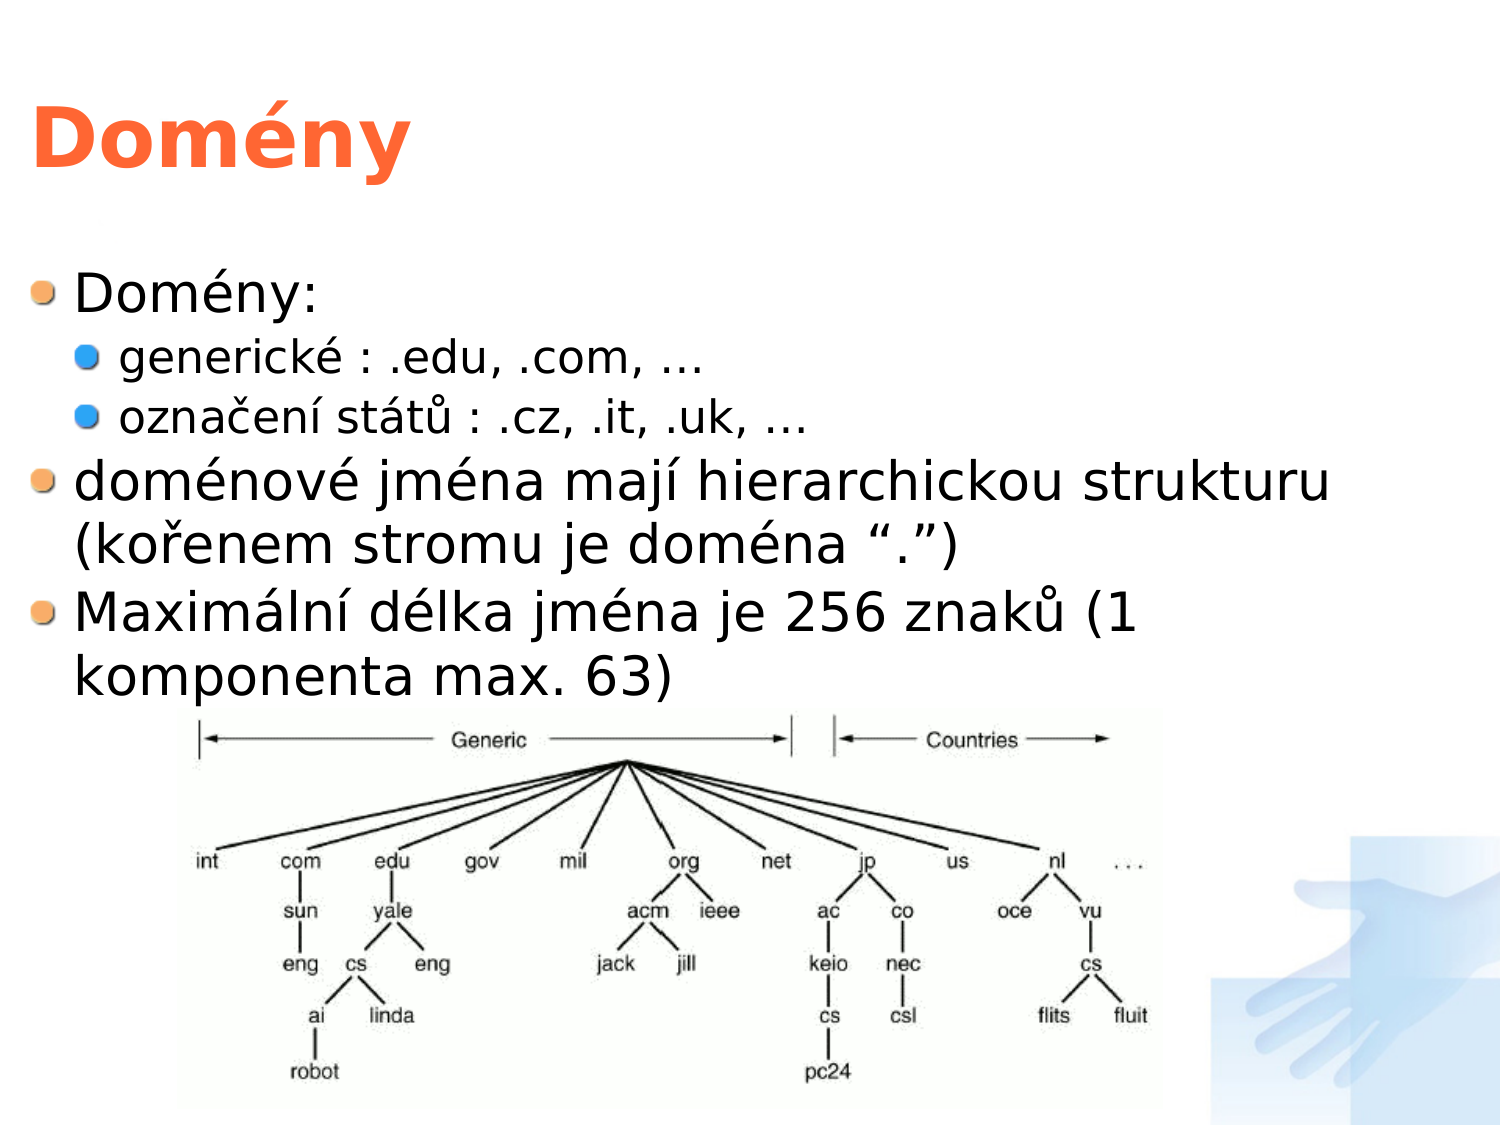

# Domény
Domény:
generické : .edu, .com, …
označení států : .cz, .it, .uk, …
doménové jména mají hierarchickou strukturu (kořenem stromu je doména “.”)
Maximální délka jména je 256 znaků (1 komponenta max. 63)